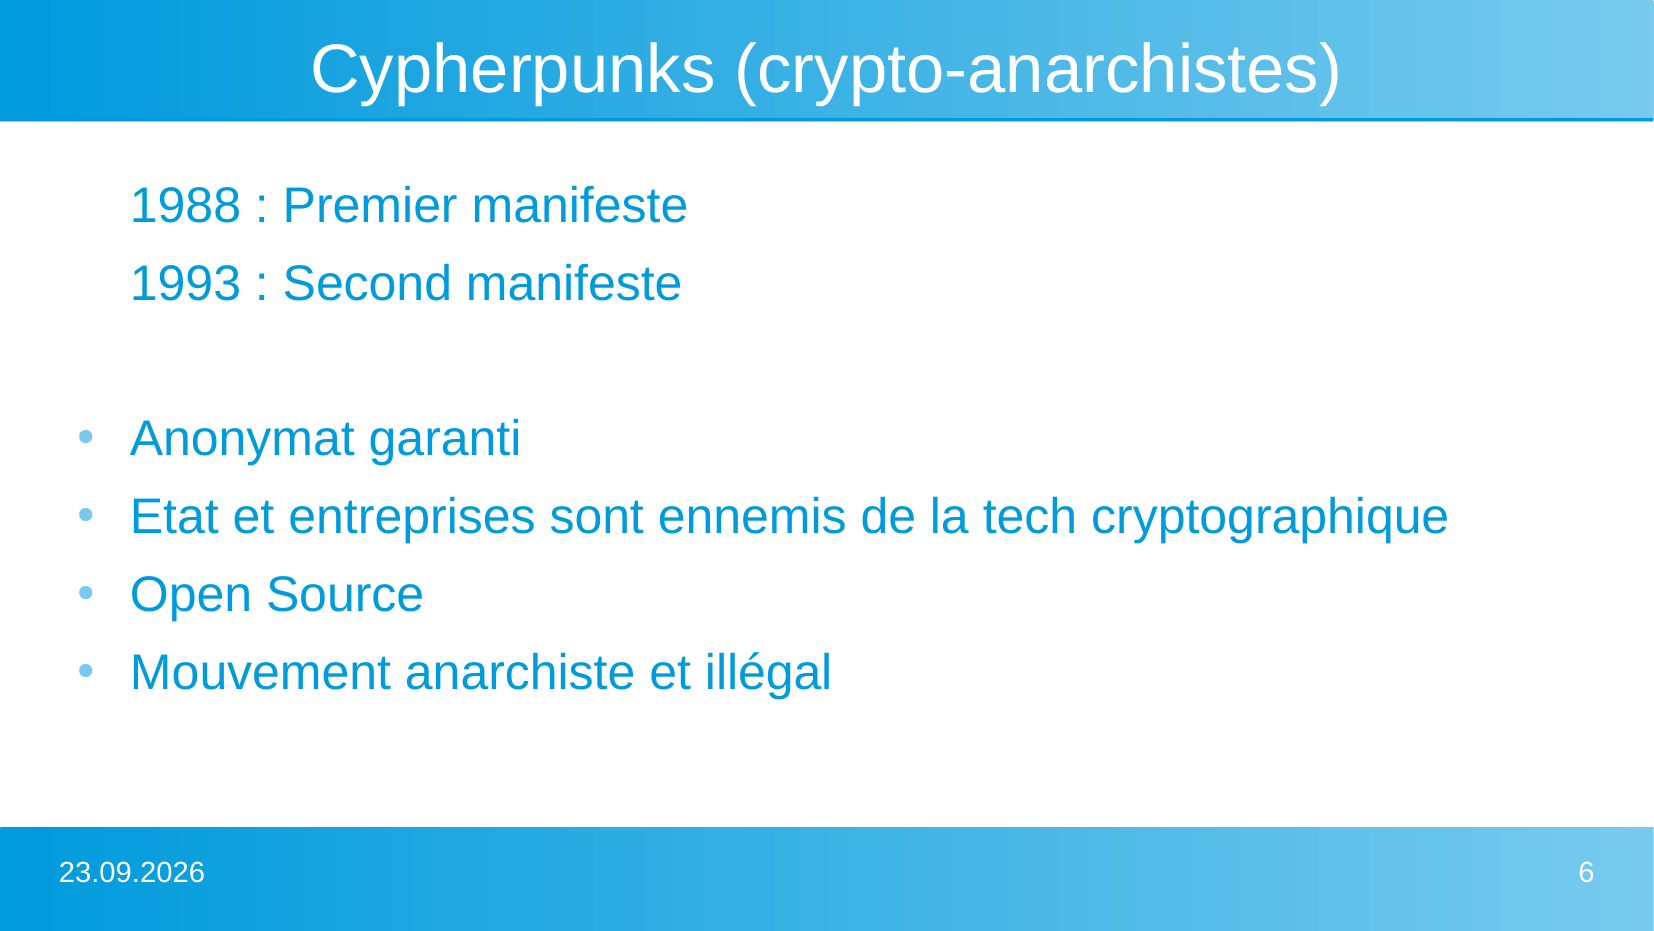

# Cypherpunks (crypto-anarchistes)
1988 : Premier manifeste
1993 : Second manifeste
Anonymat garanti
Etat et entreprises sont ennemis de la tech cryptographique
Open Source
Mouvement anarchiste et illégal
6